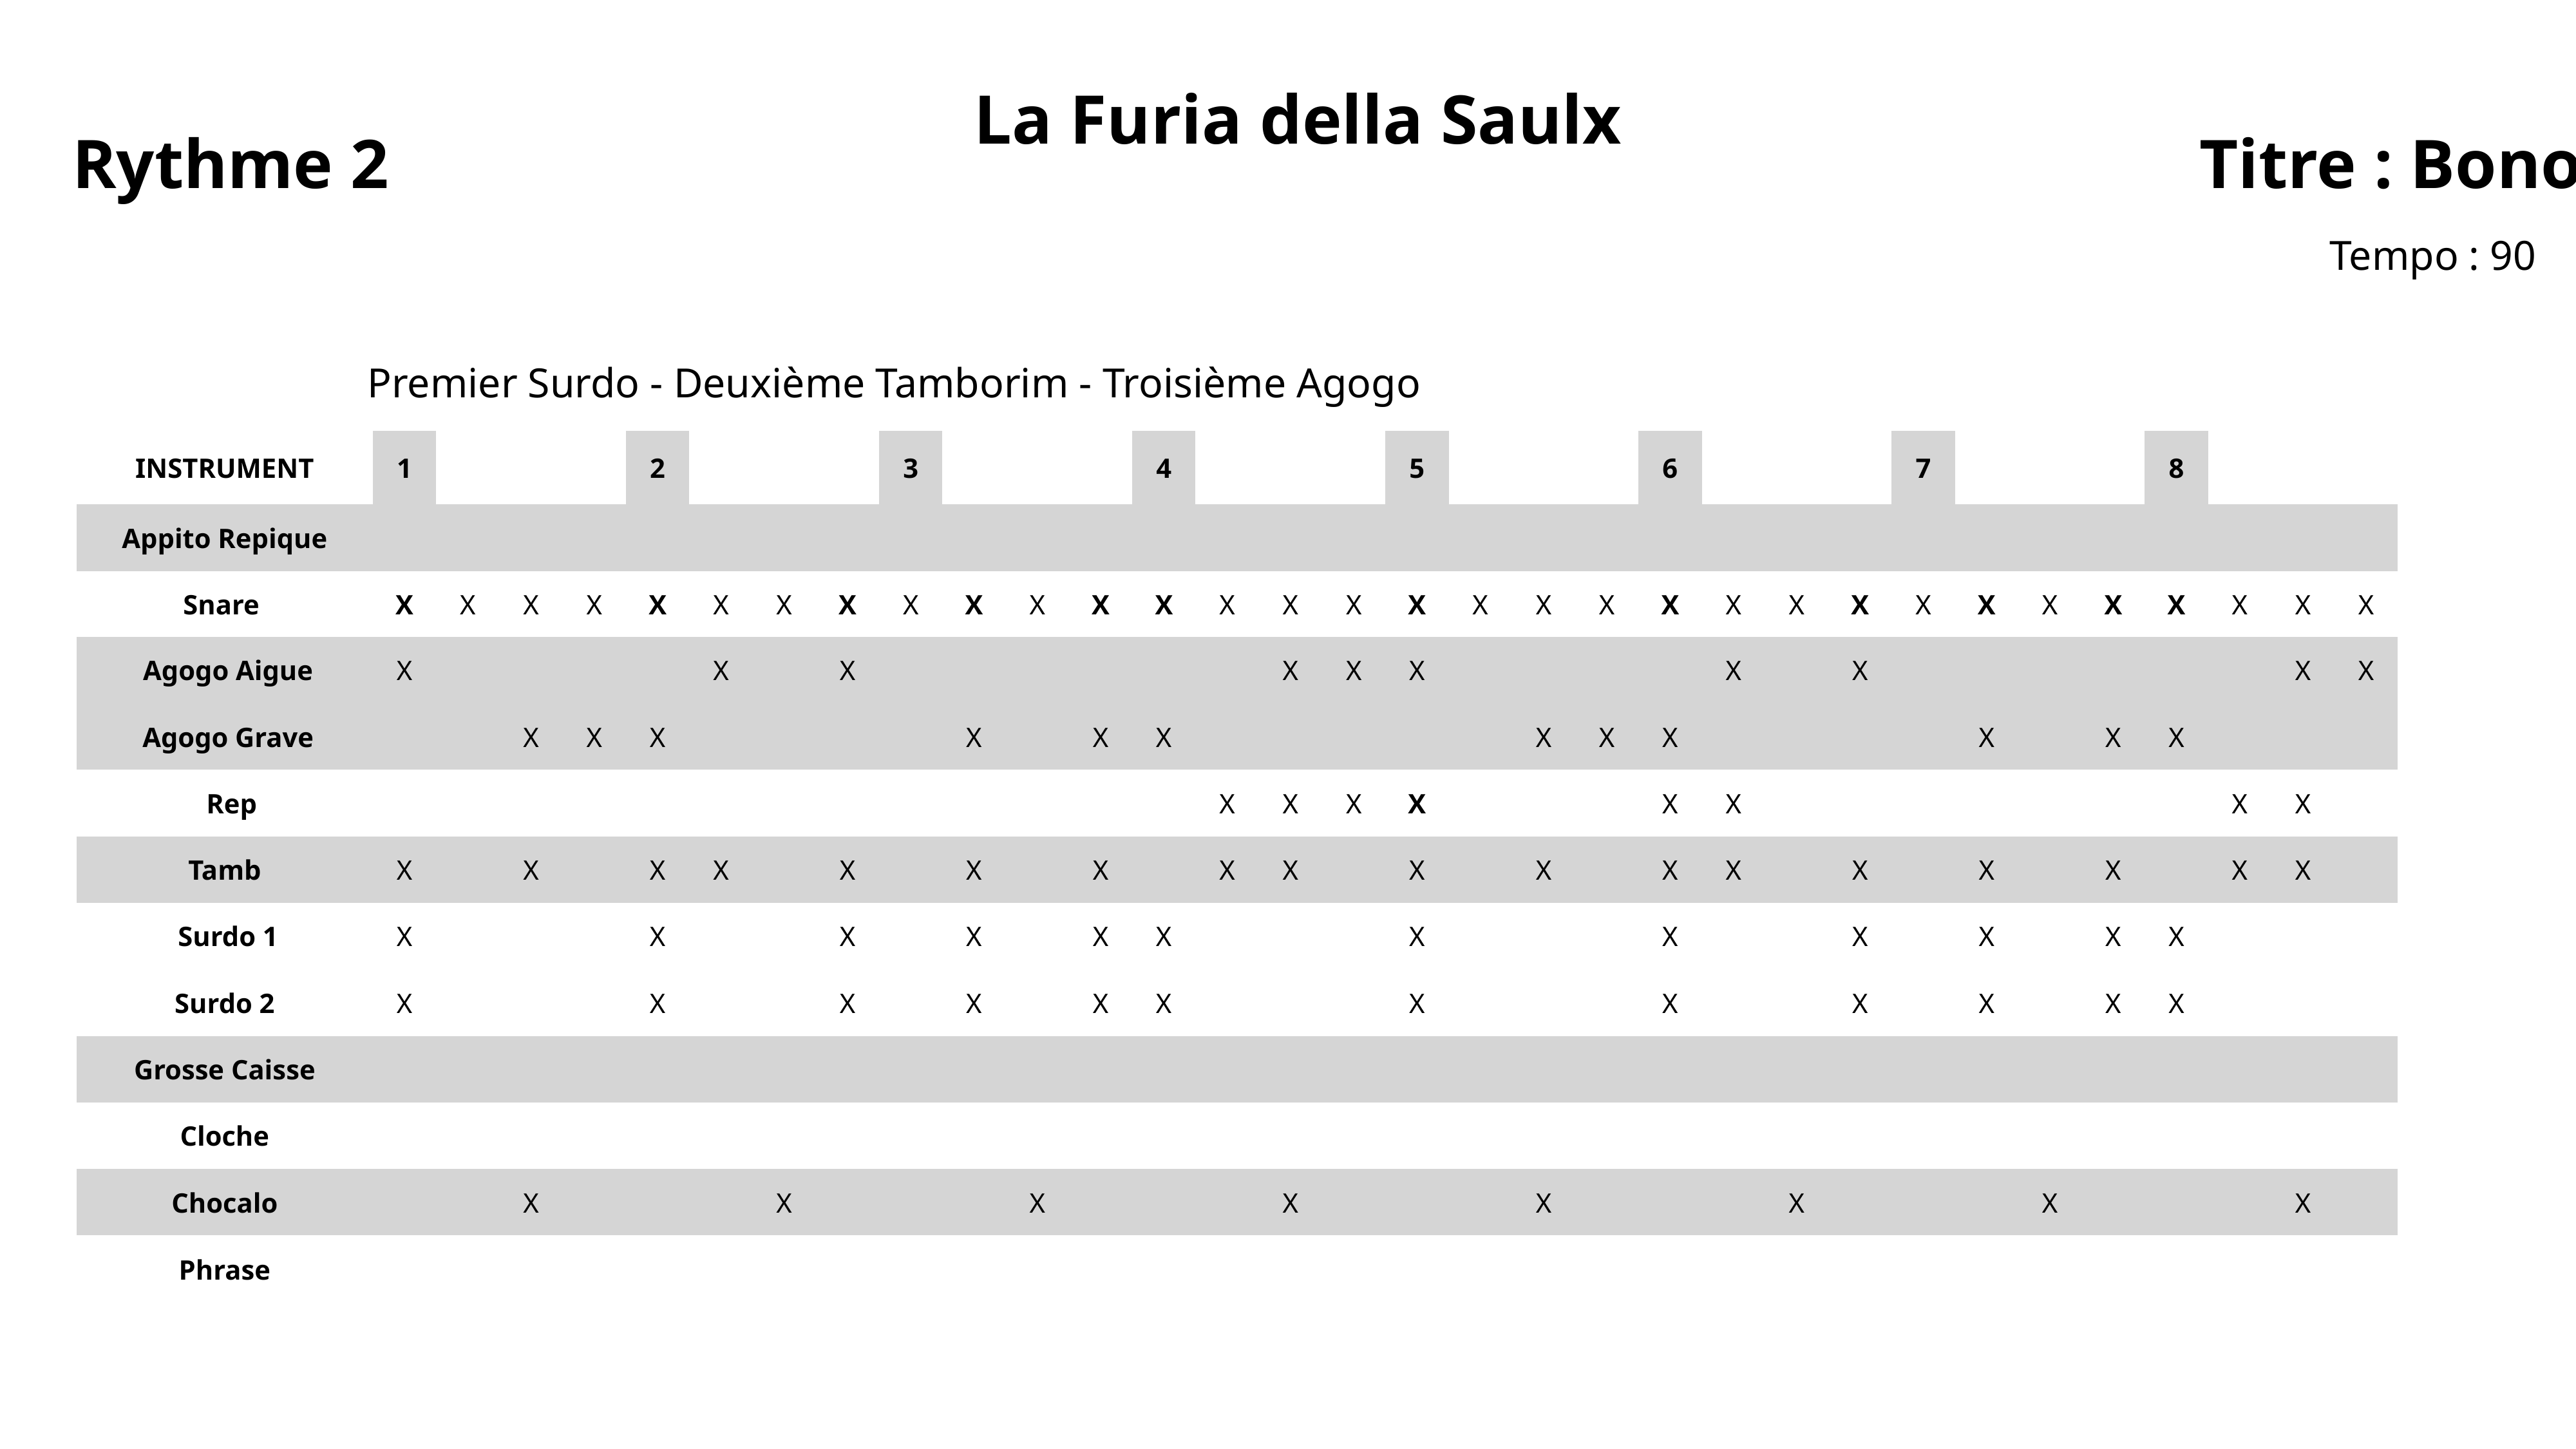

La Furia della Saulx
Rythme 2
Titre : Bonobo
Tempo : 90
Premier Surdo - Deuxième Tamborim - Troisième Agogo
| INSTRUMENT | 1 | | | | 2 | | | | 3 | | | | 4 | | | | 5 | | | | 6 | | | | 7 | | | | 8 | | | |
| --- | --- | --- | --- | --- | --- | --- | --- | --- | --- | --- | --- | --- | --- | --- | --- | --- | --- | --- | --- | --- | --- | --- | --- | --- | --- | --- | --- | --- | --- | --- | --- | --- |
| Appito Repique | | | | | | | | | | | | | | | | | | | | | | | | | | | | | | | | |
| Snare | X | X | X | X | X | X | X | X | X | X | X | X | X | X | X | X | X | X | X | X | X | X | X | X | X | X | X | X | X | X | X | X |
| Agogo Aigue | X | | | | | X | | X | | | | | | | X | X | X | | | | | X | | X | | | | | | | X | X |
| Agogo Grave | | | X | X | X | | | | | X | | X | X | | | | | | X | X | X | | | | | X | | X | X | | | |
| Rep | | | | | | | | | | | | | | X | X | X | X | | | | X | X | | | | | | | | X | X | |
| Tamb | X | | X | | X | X | | X | | X | | X | | X | X | | X | | X | | X | X | | X | | X | | X | | X | X | |
| Surdo 1 | X | | | | X | | | X | | X | | X | X | | | | X | | | | X | | | X | | X | | X | X | | | |
| Surdo 2 | X | | | | X | | | X | | X | | X | X | | | | X | | | | X | | | X | | X | | X | X | | | |
| Grosse Caisse | | | | | | | | | | | | | | | | | | | | | | | | | | | | | | | | |
| Cloche | | | | | | | | | | | | | | | | | | | | | | | | | | | | | | | | |
| Chocalo | | | X | | | | X | | | | X | | | | X | | | | X | | | | X | | | | X | | | | X | |
| Phrase | | | | | | | | | | | | | | | | | | | | | | | | | | | | | | | | |